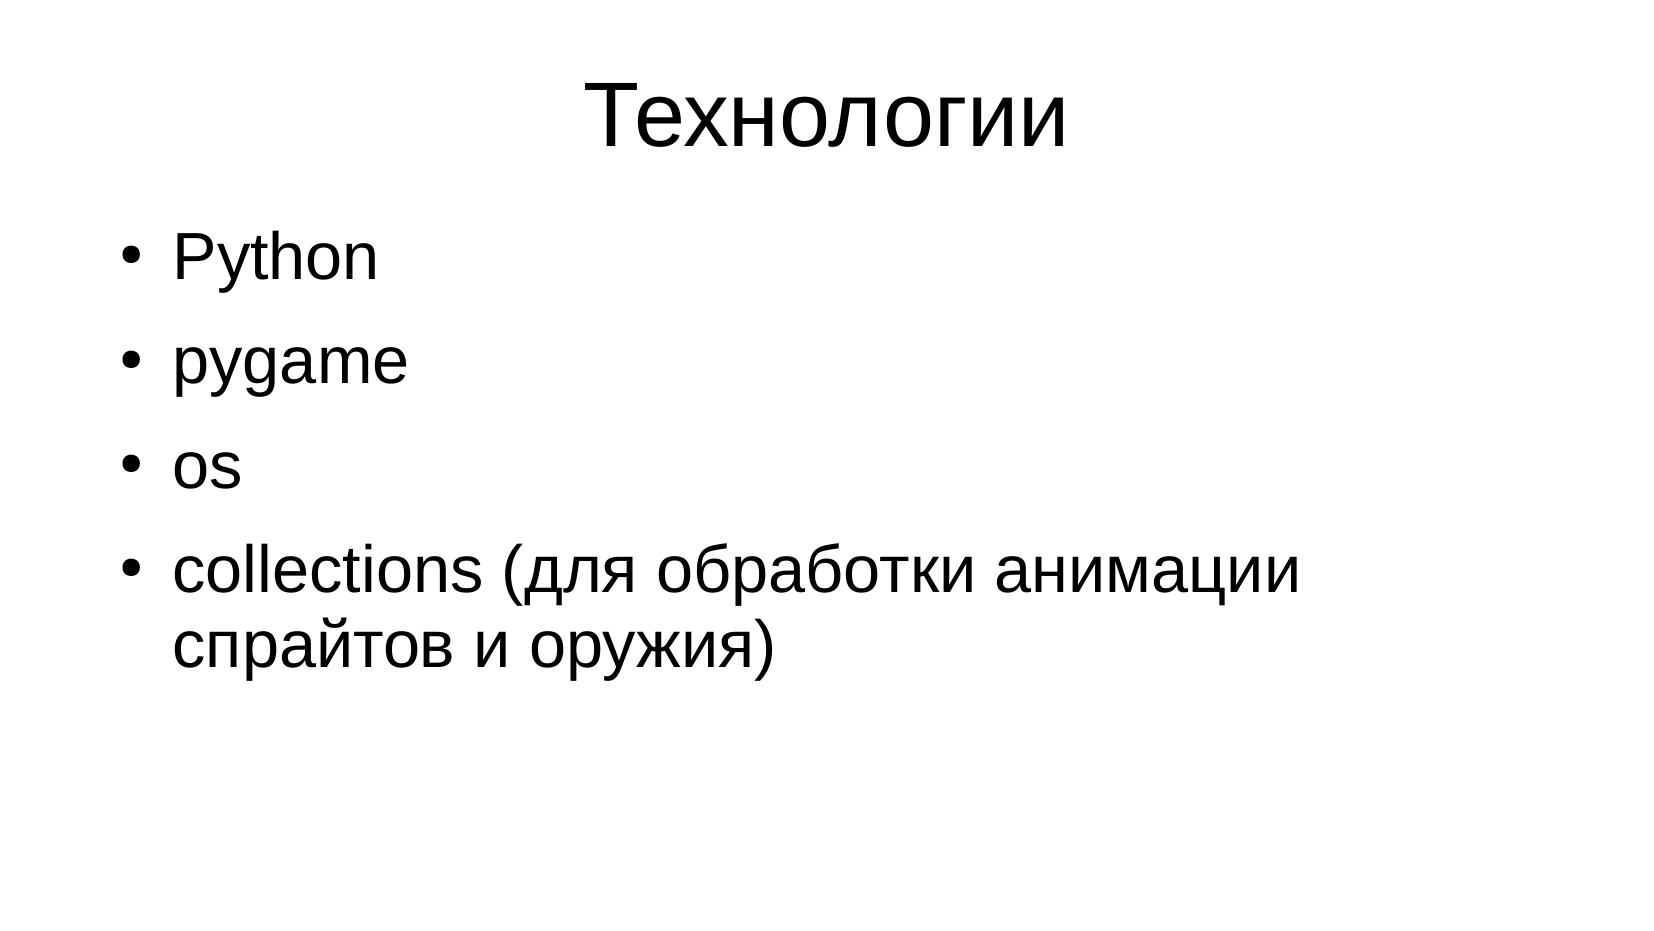

# Технологии
Python
pygame
os
collections (для обработки анимации спрайтов и оружия)